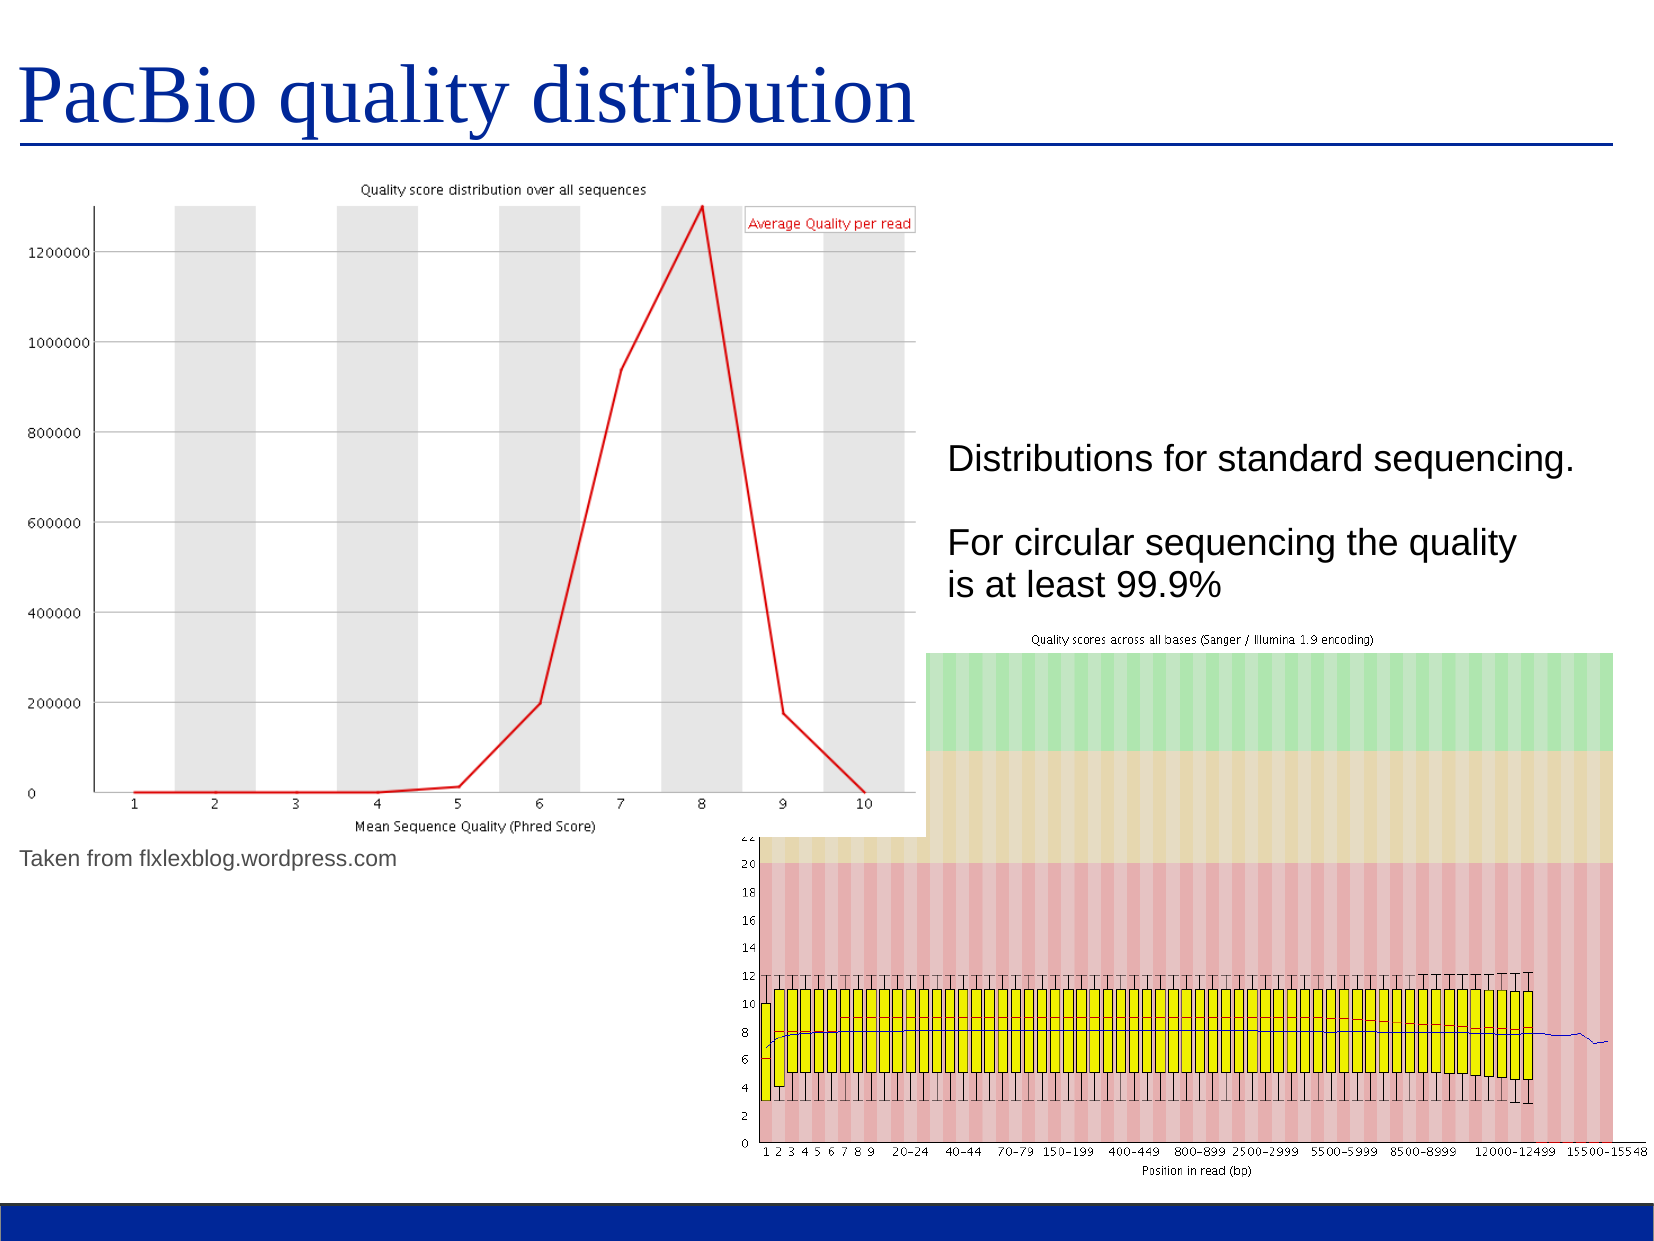

# PacBio quality distribution
Distributions for standard sequencing.
For circular sequencing the quality
is at least 99.9%
Taken from flxlexblog.wordpress.com